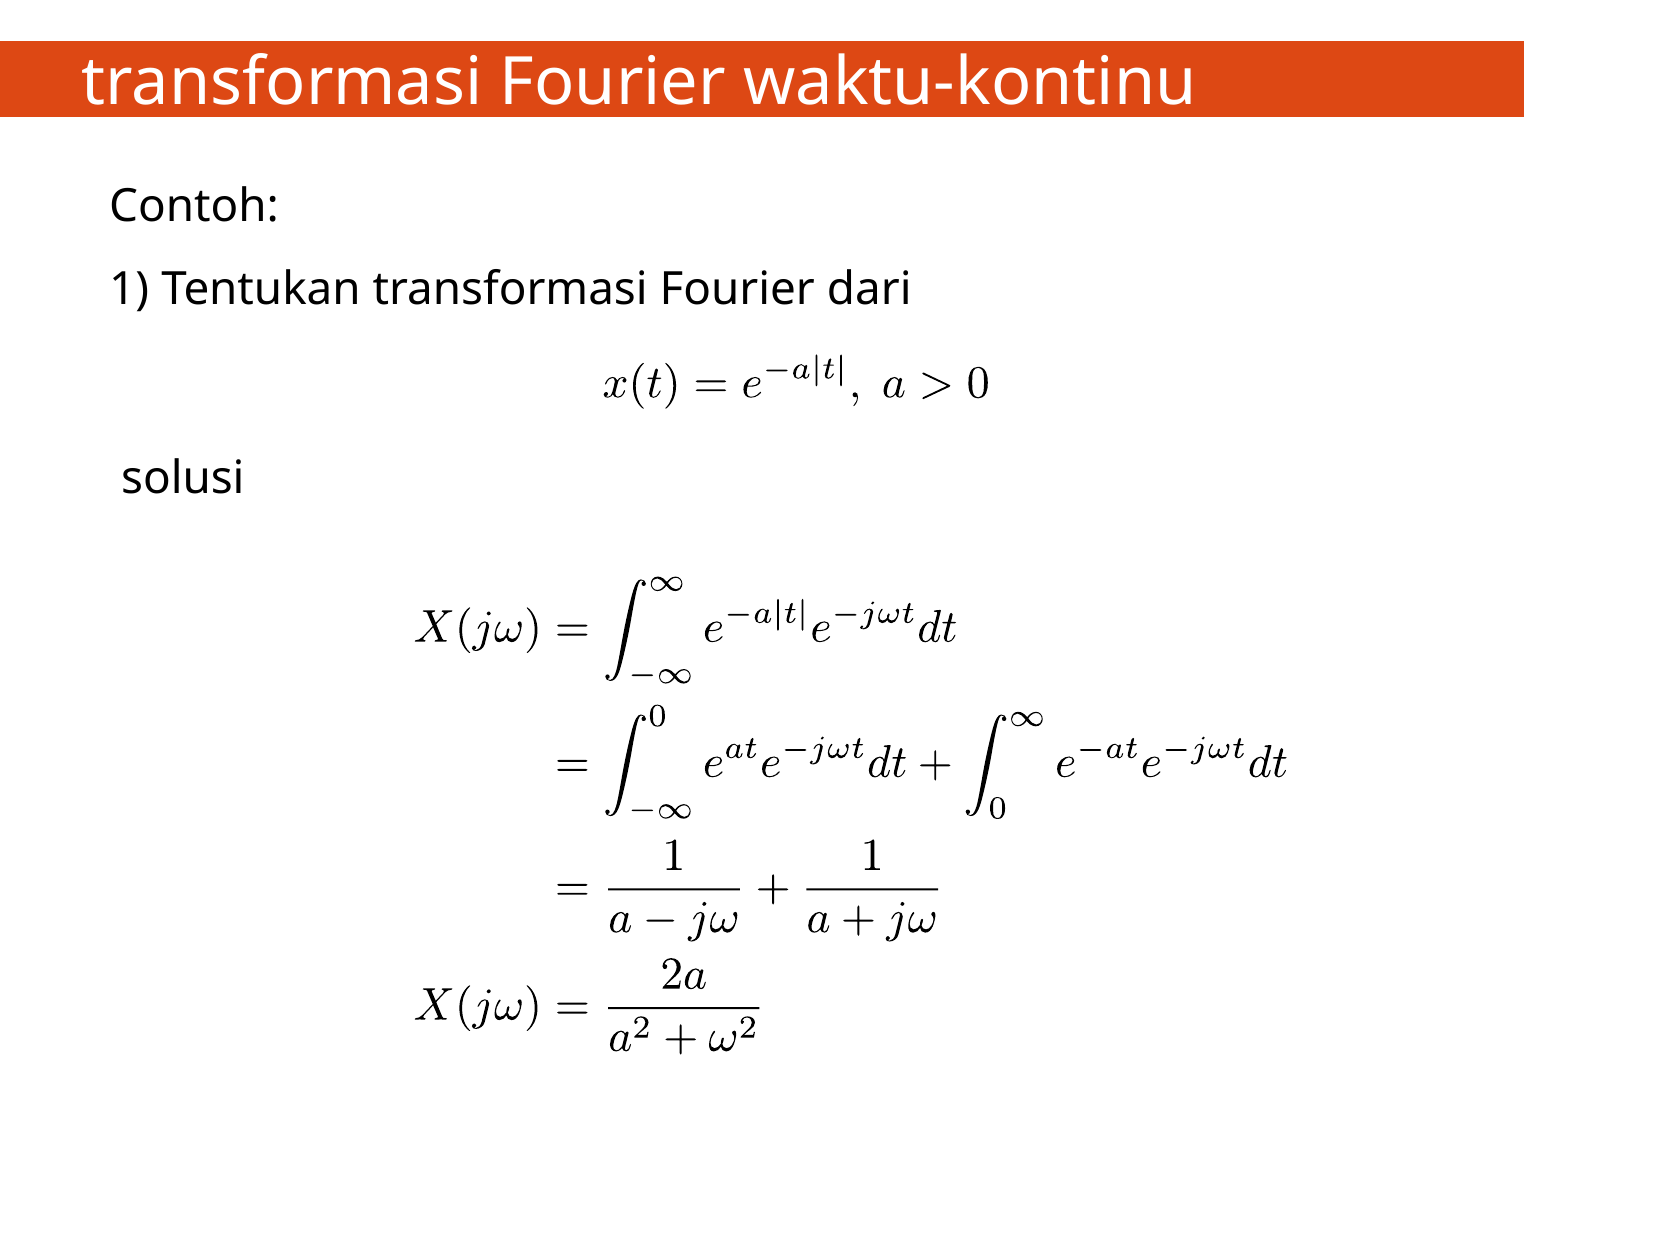

transformasi Fourier waktu-kontinu
Contoh:
 Tentukan transformasi Fourier dari
solusi